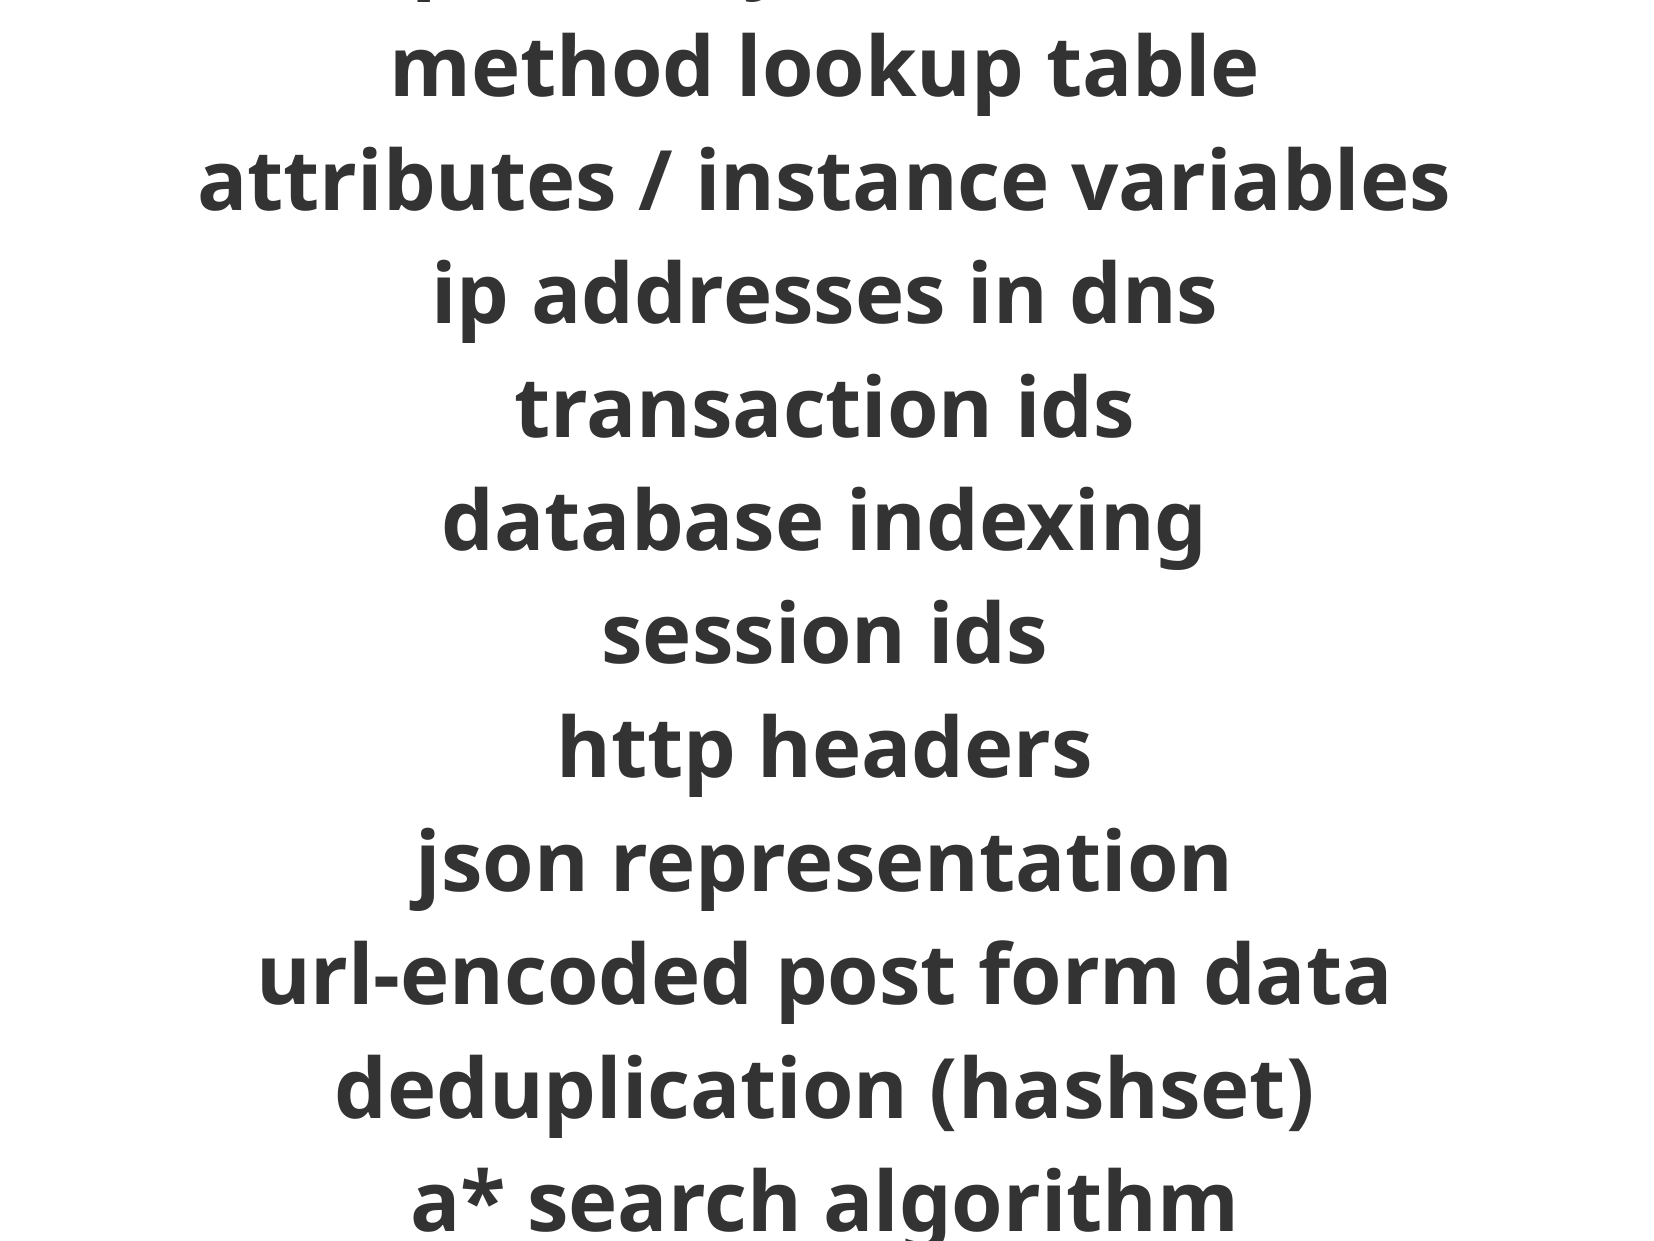

#
parser symbol table
method lookup table
attributes / instance variables
ip addresses in dns
transaction ids
database indexing
session ids
http headers
json representation
url-encoded post form data
deduplication (hashset)
a* search algorithm
dictionaries